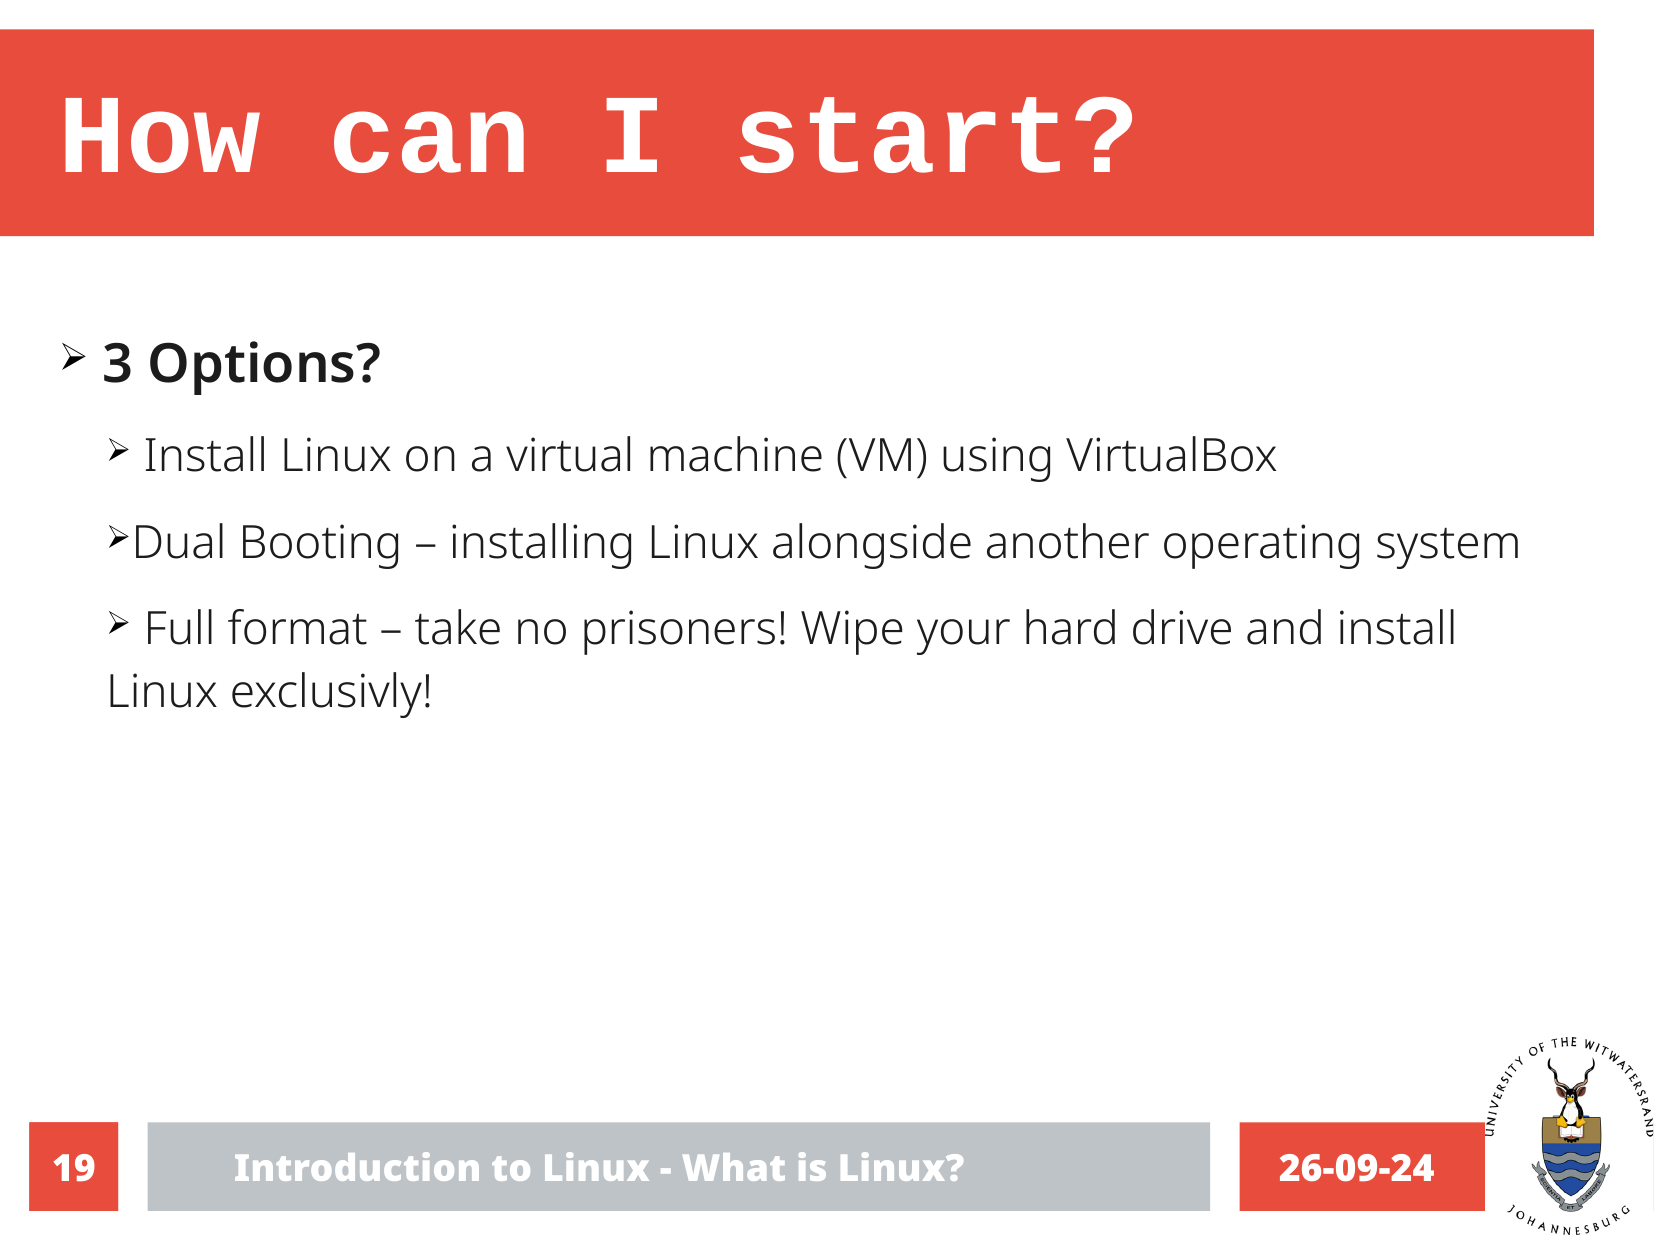

# How can I start?
 3 Options?
 Install Linux on a virtual machine (VM) using VirtualBox
Dual Booting – installing Linux alongside another operating system
 Full format – take no prisoners! Wipe your hard drive and install Linux exclusivly!
19
 Introduction to Linux - What is Linux?